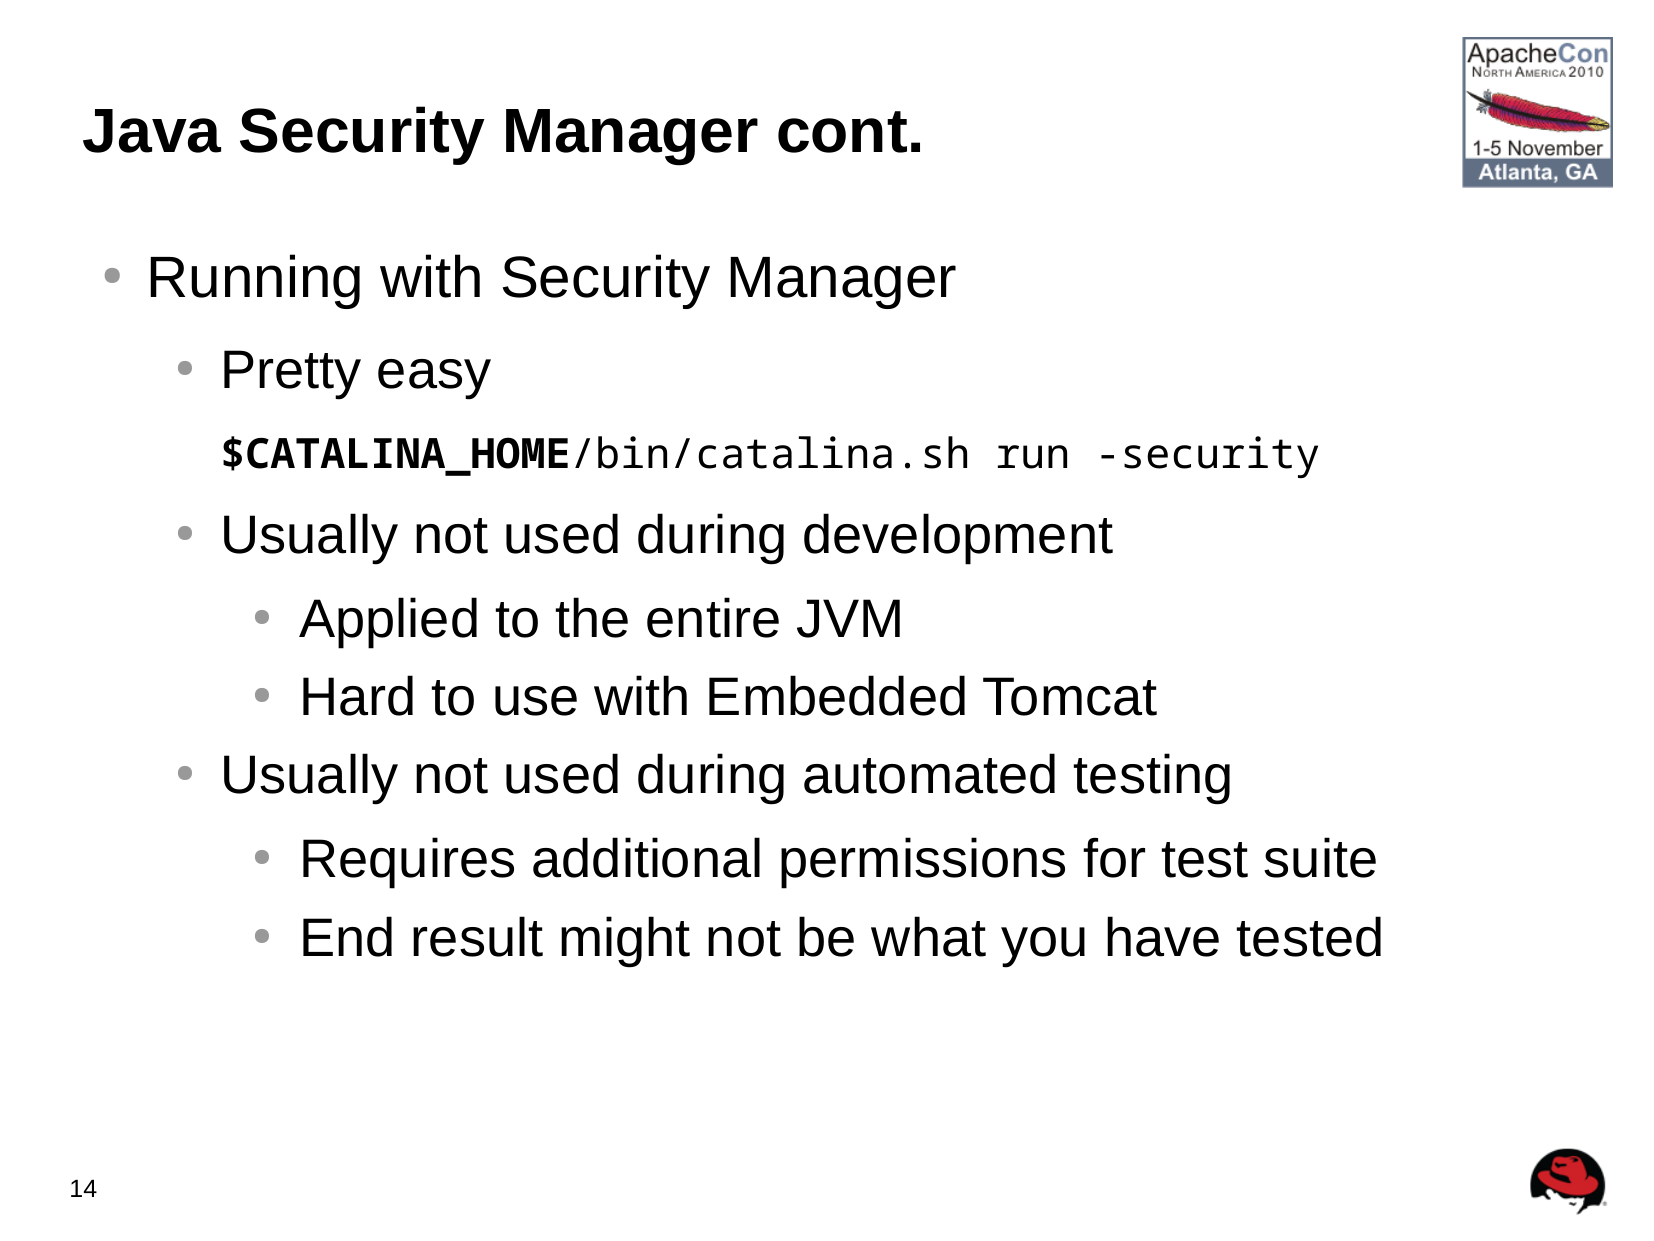

# Java Security Manager cont.
Running with Security Manager
Pretty easy
$CATALINA_HOME/bin/catalina.sh run -security
Usually not used during development
Applied to the entire JVM
Hard to use with Embedded Tomcat
Usually not used during automated testing
Requires additional permissions for test suite
End result might not be what you have tested